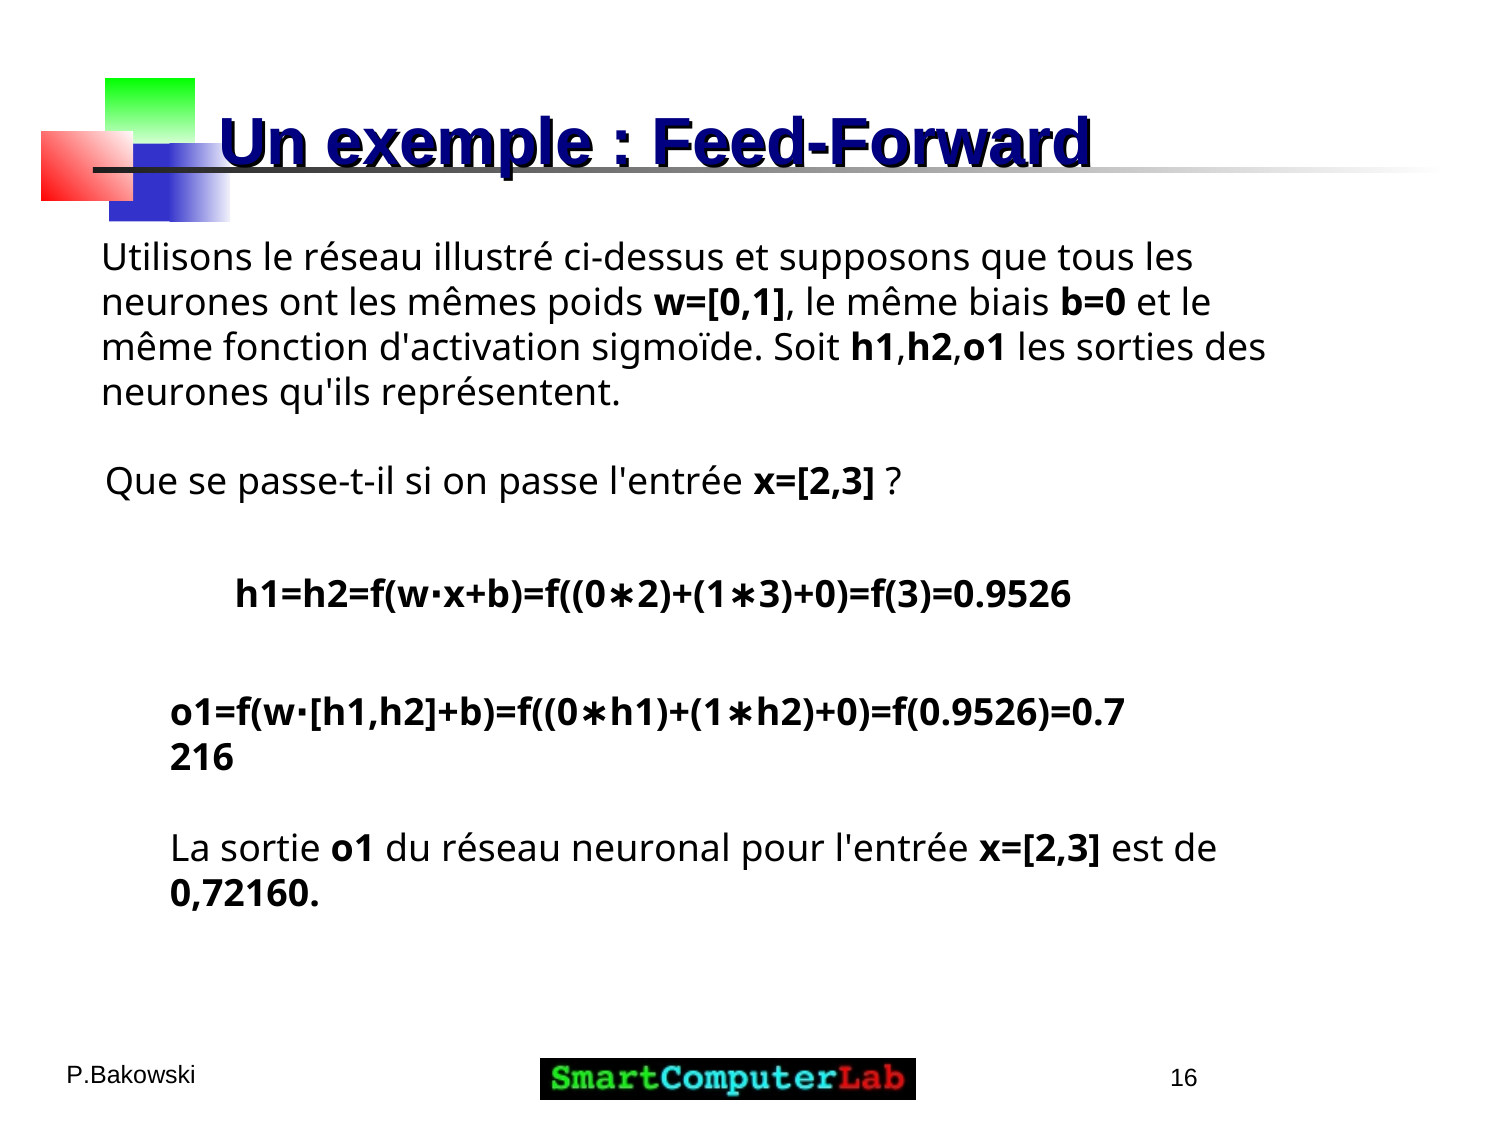

# Un exemple : Feed-Forward
Utilisons le réseau illustré ci-dessus et supposons que tous les neurones ont les mêmes poids w=[0,1], le même biais b=0 et le même fonction d'activation sigmoïde. Soit h1,h2,o1 les sorties des neurones qu'ils représentent.
Que se passe-t-il si on passe l'entrée x=[2,3] ?
h1=h2=f(w⋅x+b)=f((0∗2)+(1∗3)+0)=f(3)=0.9526
o1=f(w⋅[h1,h2]+b)=f((0∗h1)+(1∗h2)+0)=f(0.9526)=0.7216
La sortie o1 du réseau neuronal pour l'entrée x=[2,3] est de 0,72160.
16